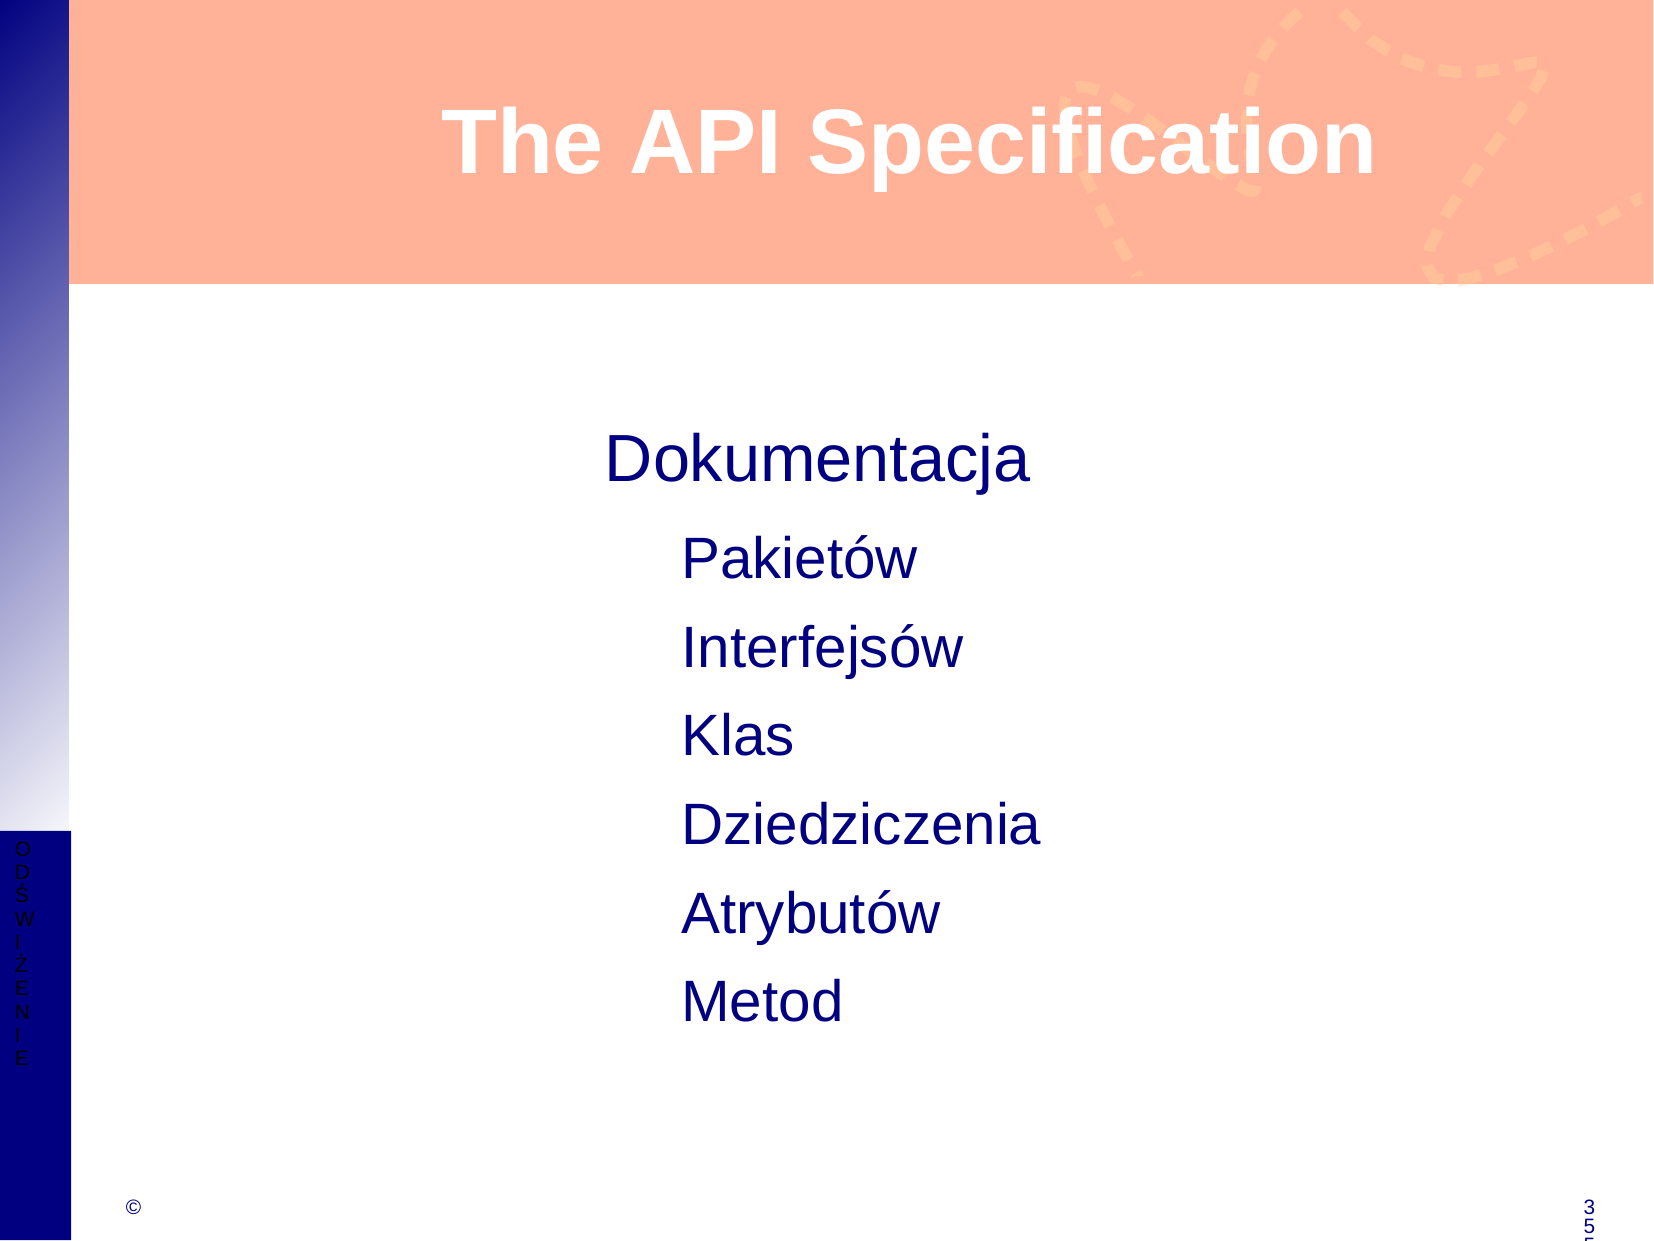

The API Specification
# Dokumentacja
Pakietów
Interfejsów
Klas
Dziedziczenia
Atrybutów
Metod
O
D
Ś
W
I
Ż
E
N
I
E